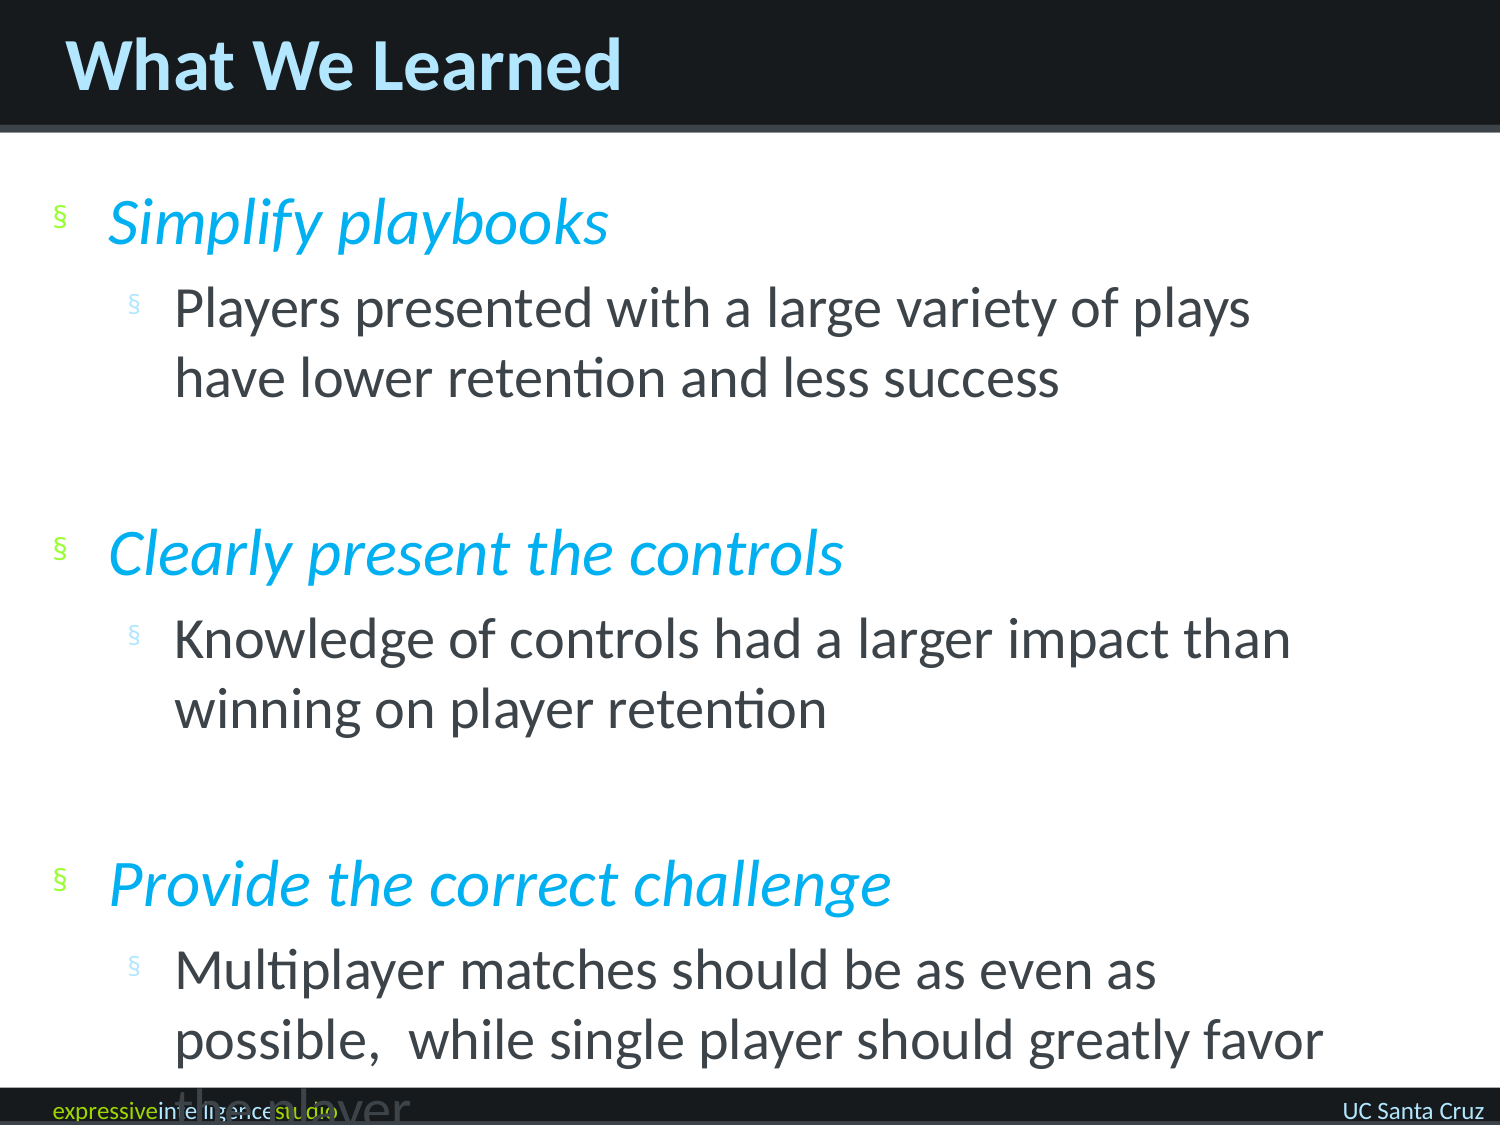

# What We Learned
Simplify playbooks
Players presented with a large variety of plays have lower retention and less success
Clearly present the controls
Knowledge of controls had a larger impact than winning on player retention
Provide the correct challenge
Multiplayer matches should be as even as possible, while single player should greatly favor the player